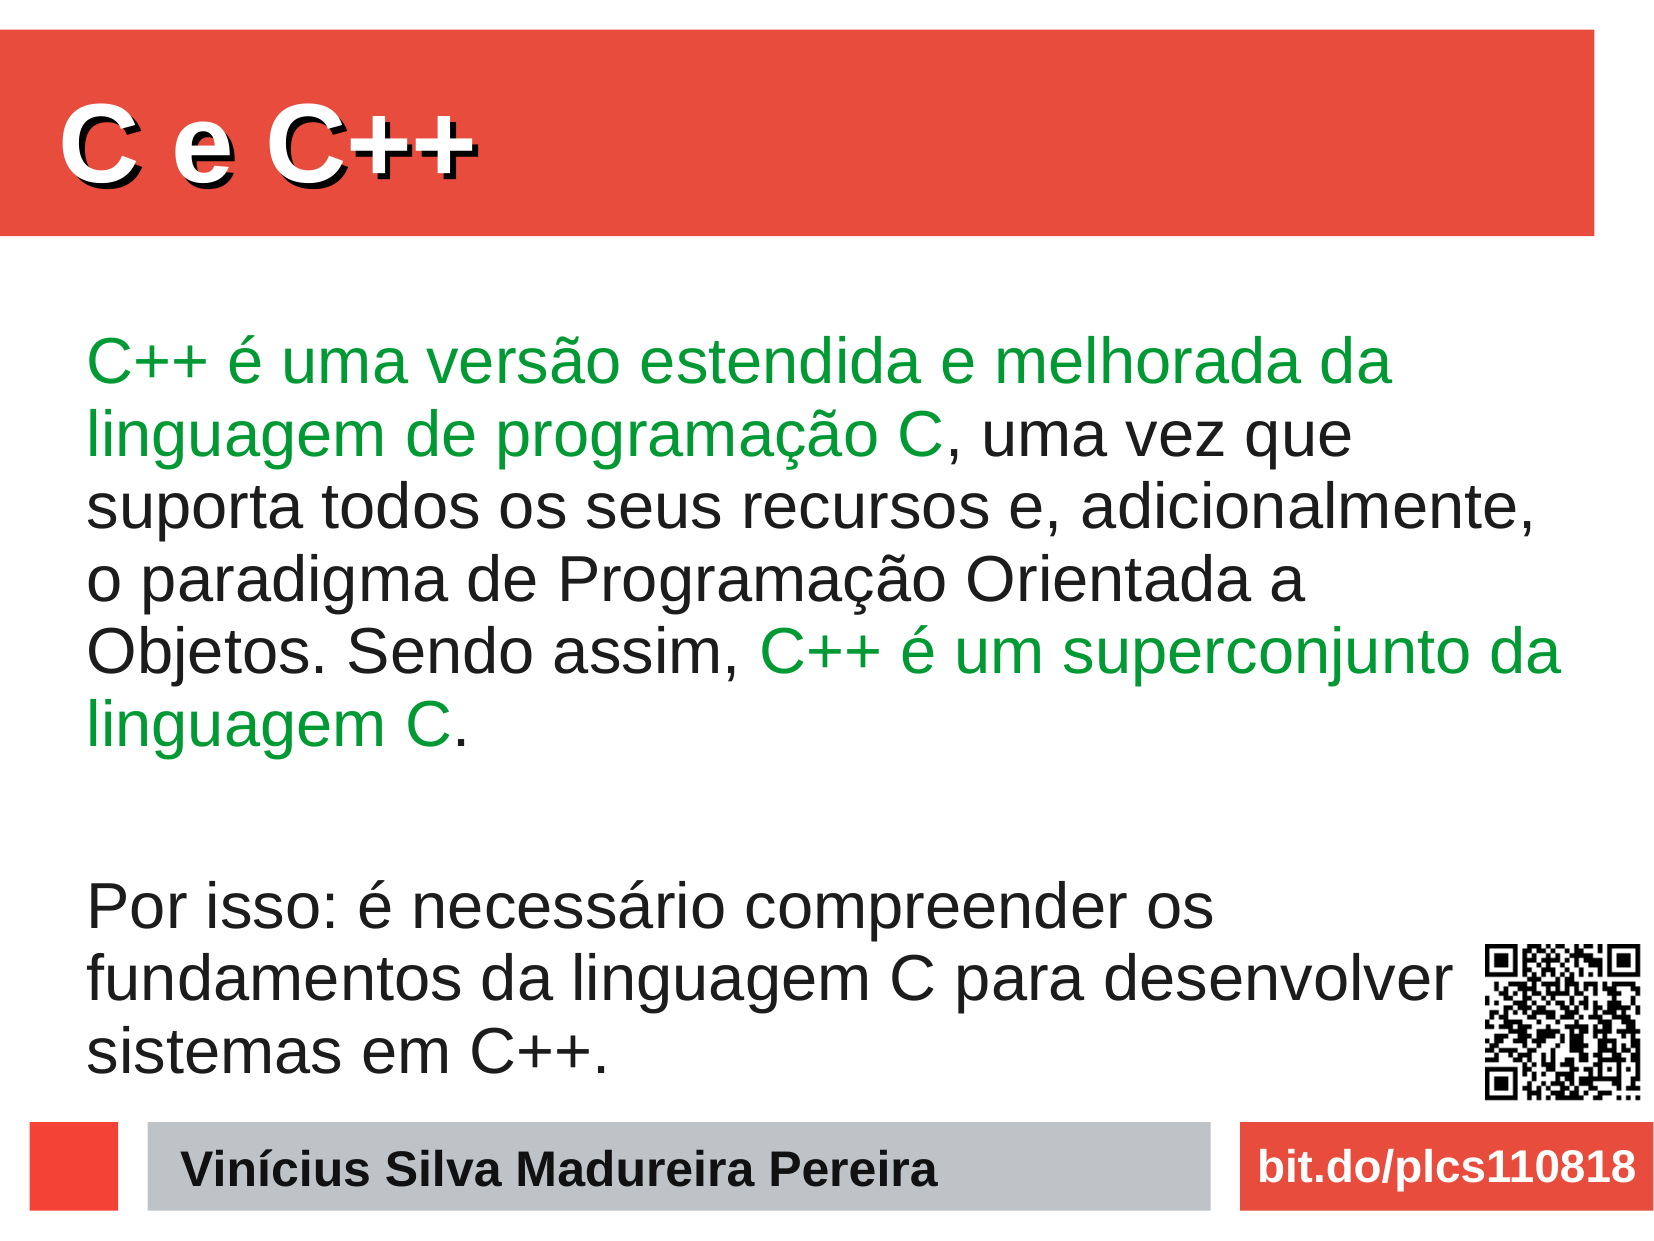

# C e C++
C++ é uma versão estendida e melhorada da linguagem de programação C, uma vez que suporta todos os seus recursos e, adicionalmente, o paradigma de Programação Orientada a Objetos. Sendo assim, C++ é um superconjunto da linguagem C.
Por isso: é necessário compreender os fundamentos da linguagem C para desenvolver sistemas em C++.
Vinícius Silva Madureira Pereira
bit.do/plcs110818